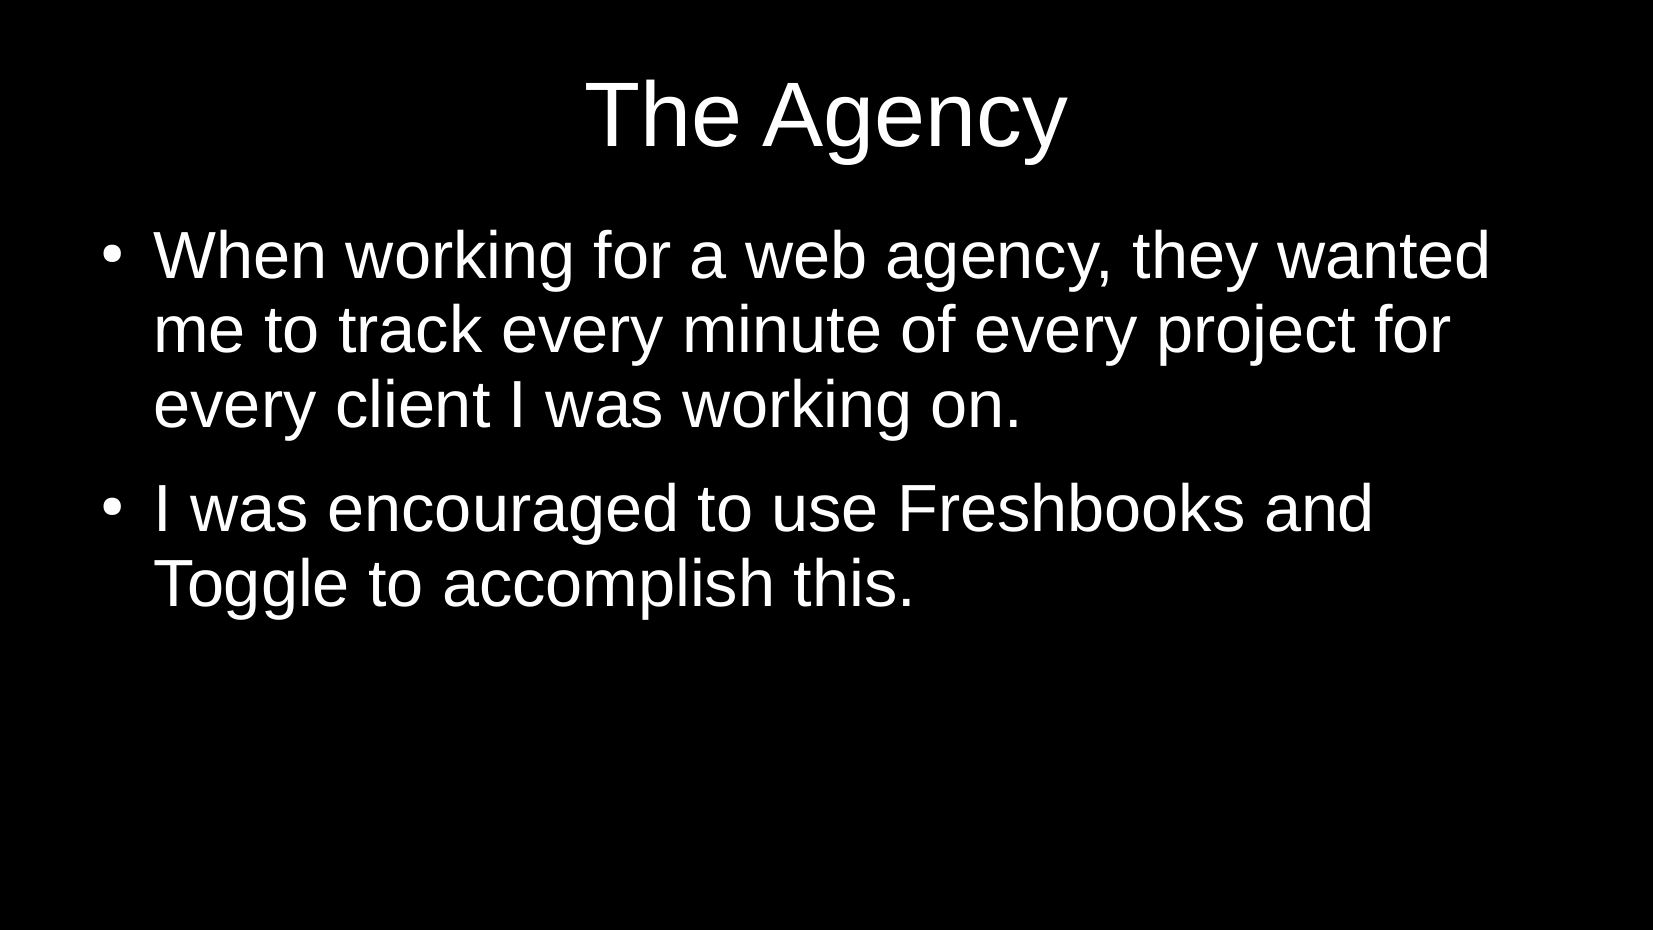

# The Agency
When working for a web agency, they wanted me to track every minute of every project for every client I was working on.
I was encouraged to use Freshbooks and Toggle to accomplish this.